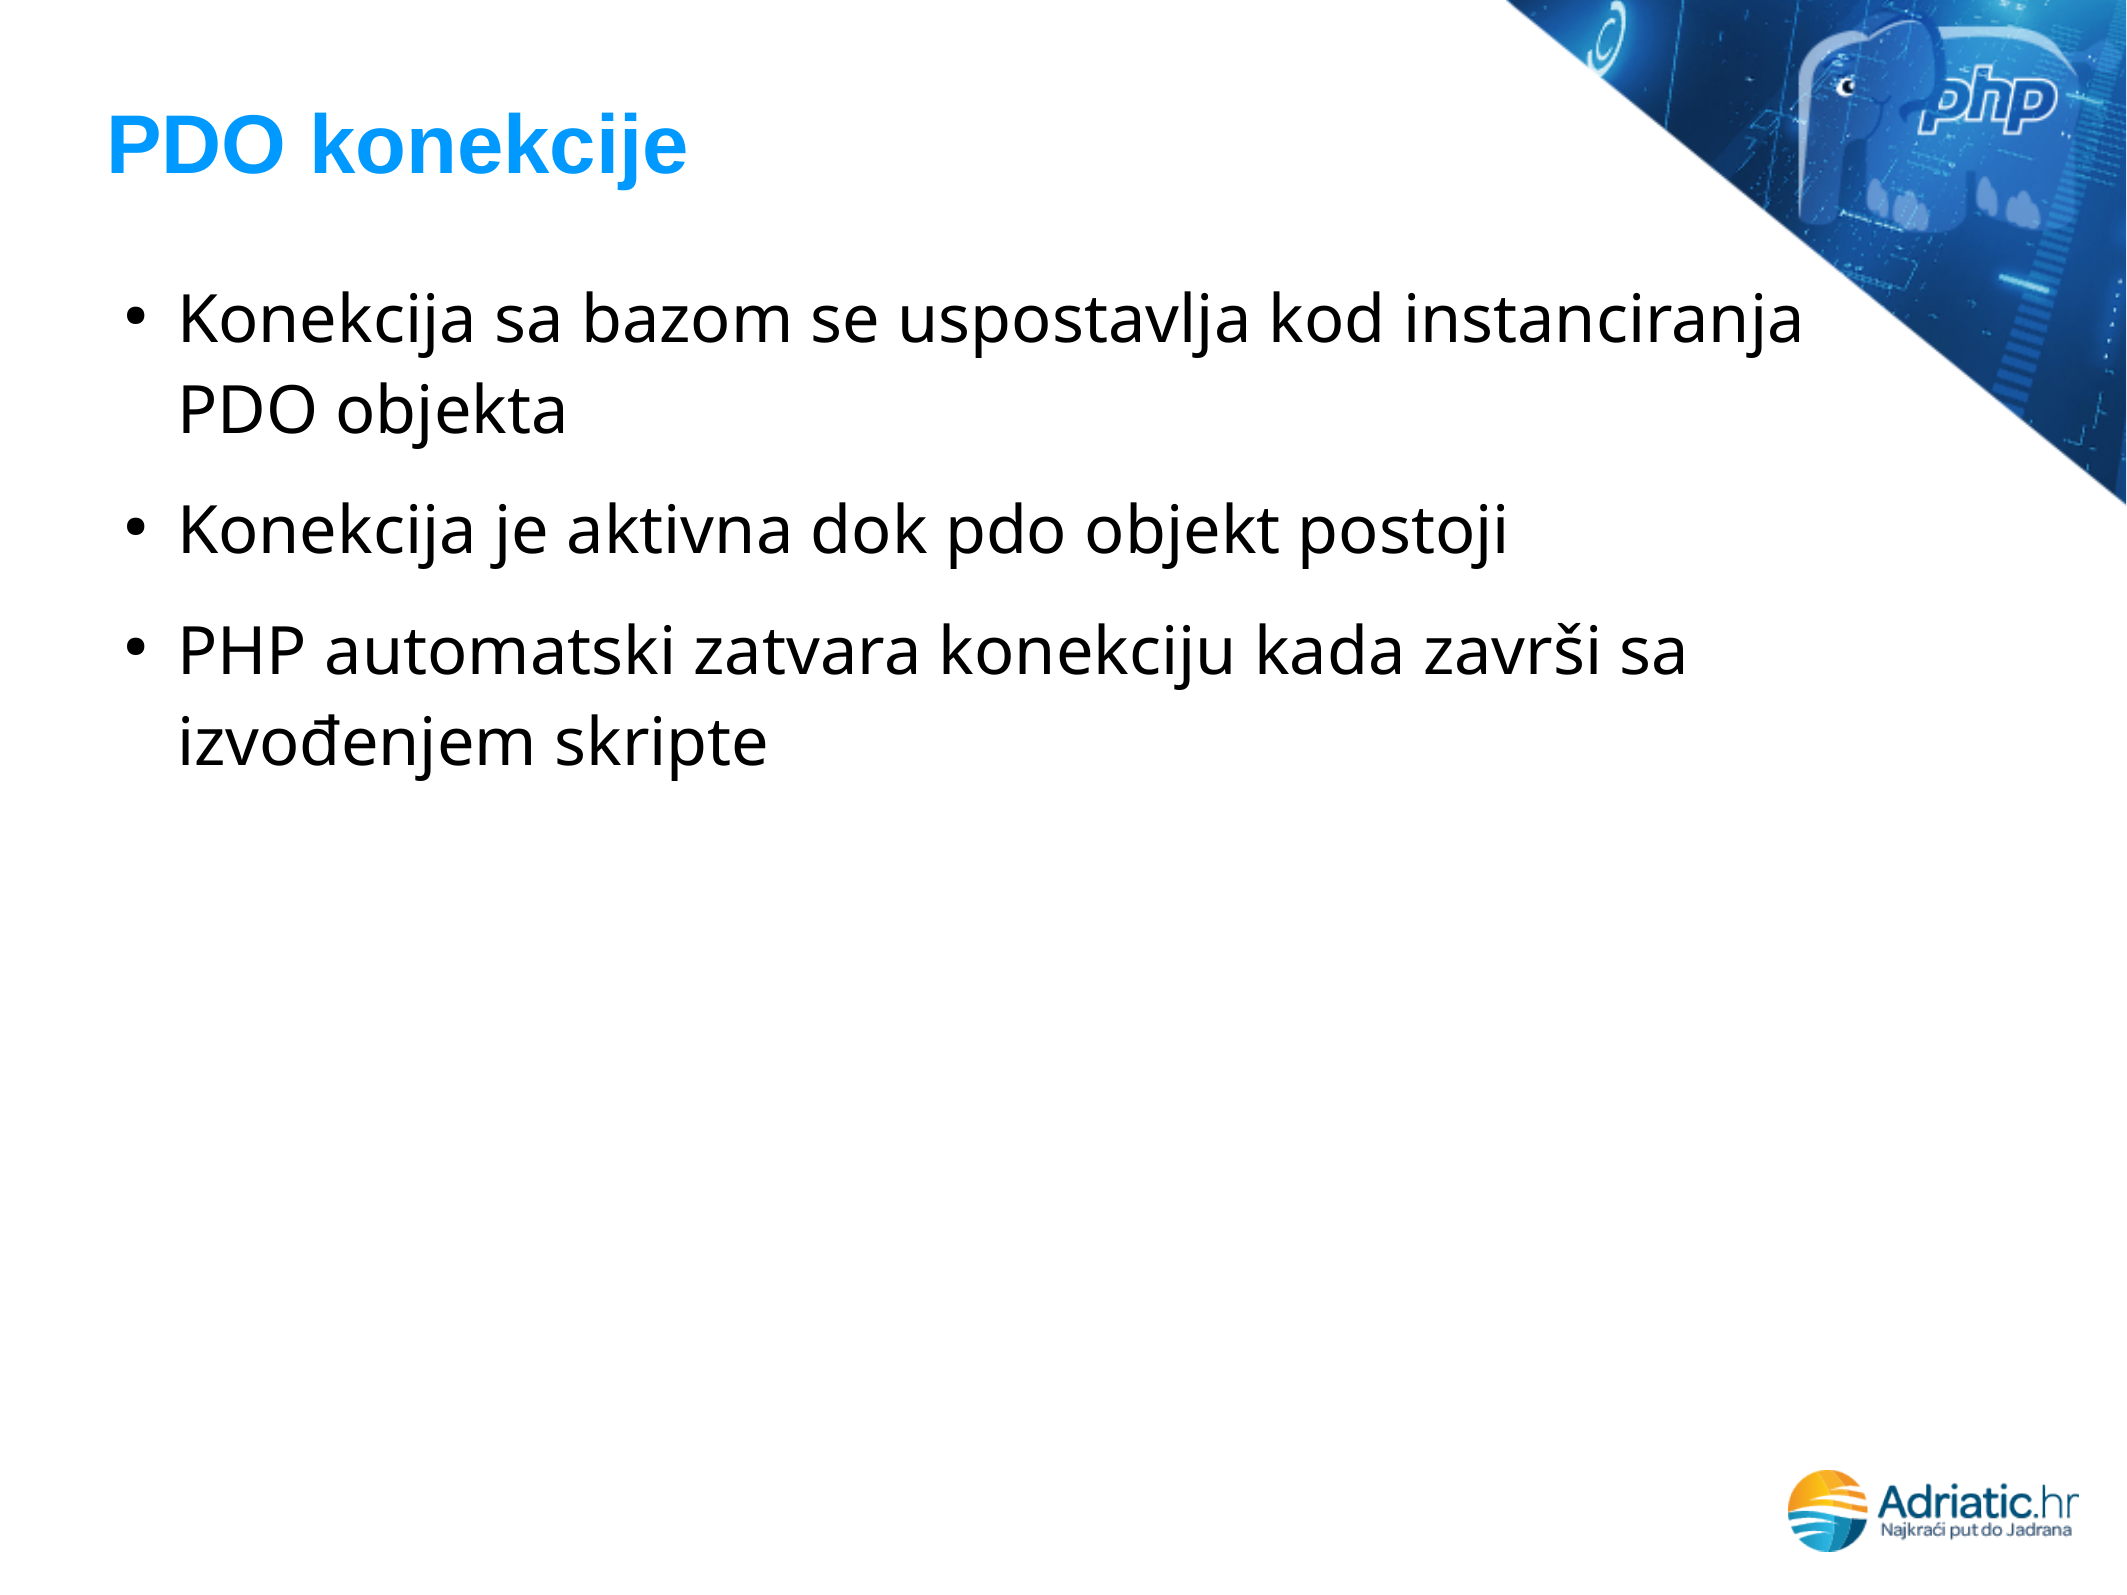

# PDO konekcije
Konekcija sa bazom se uspostavlja kod instanciranja PDO objekta
Konekcija je aktivna dok pdo objekt postoji
PHP automatski zatvara konekciju kada završi sa izvođenjem skripte